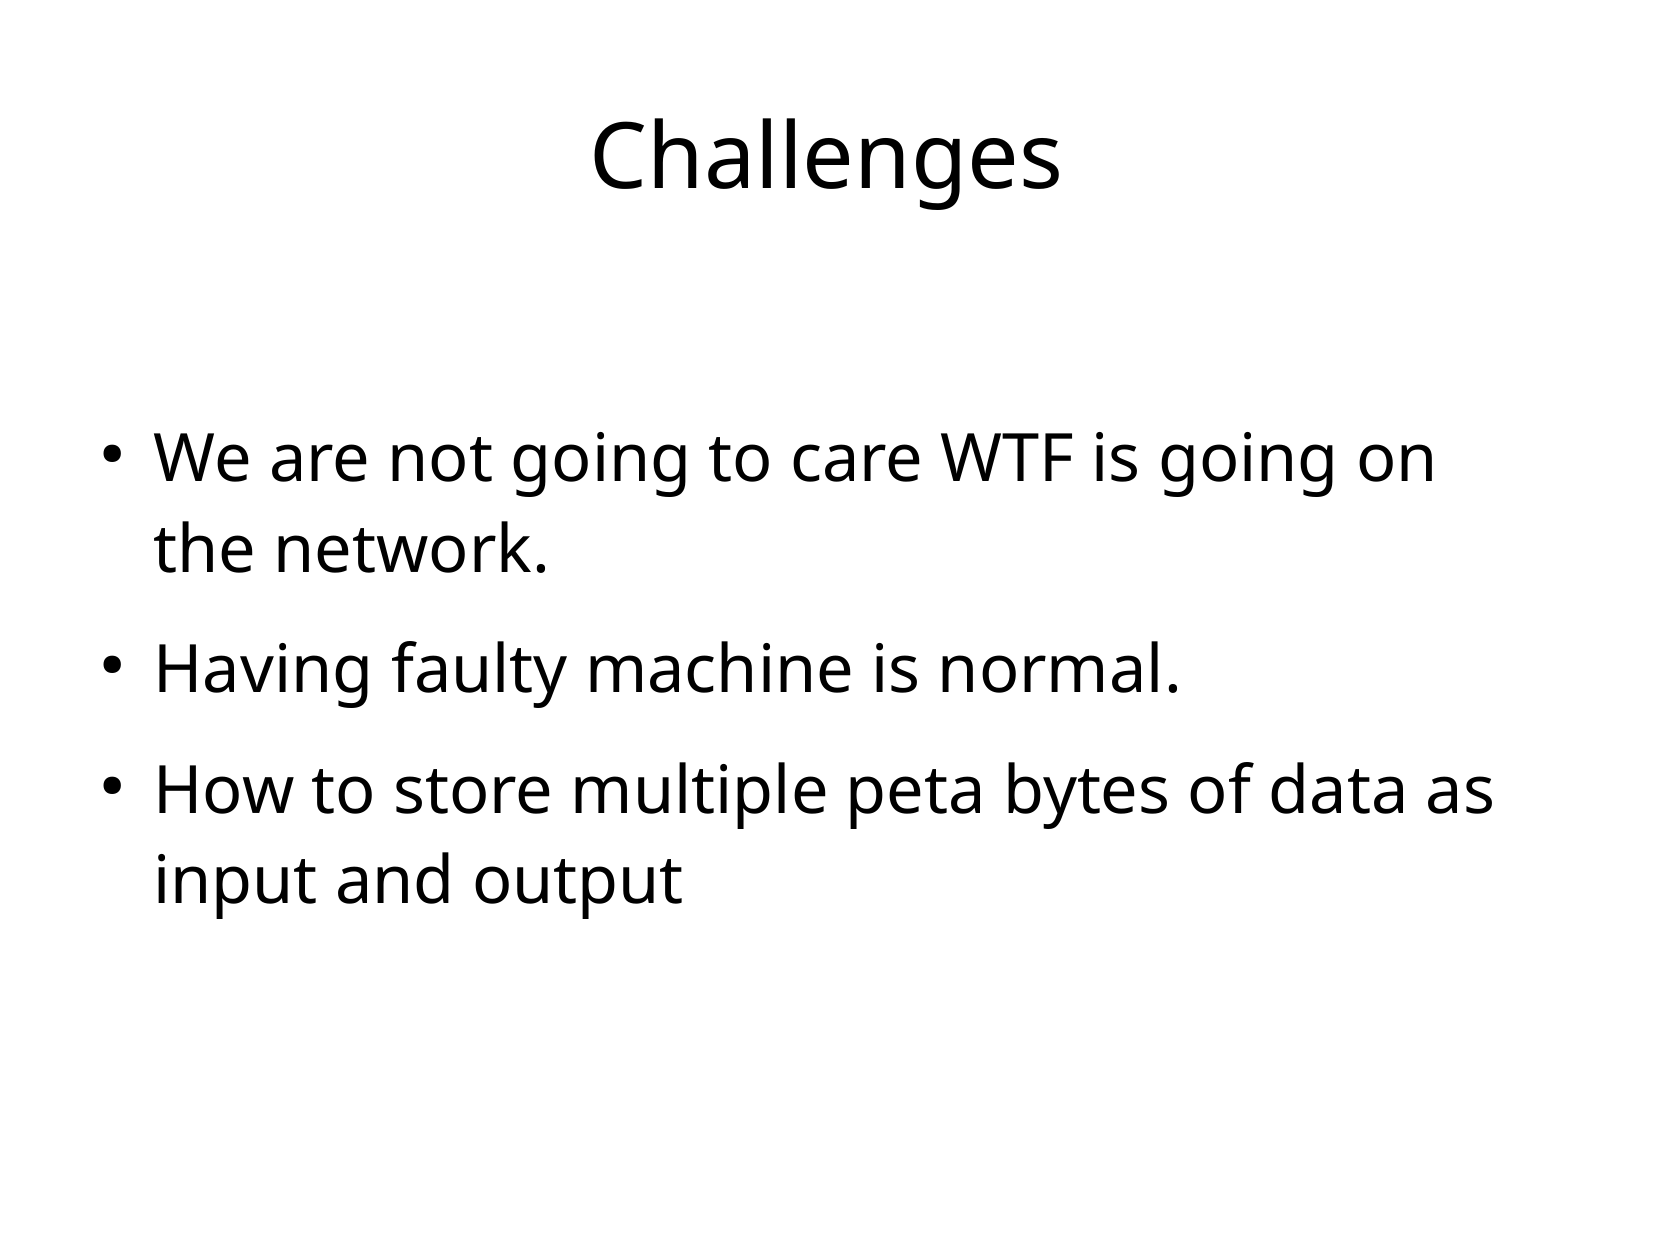

# Challenges
We are not going to care WTF is going on the network.
Having faulty machine is normal.
How to store multiple peta bytes of data as input and output